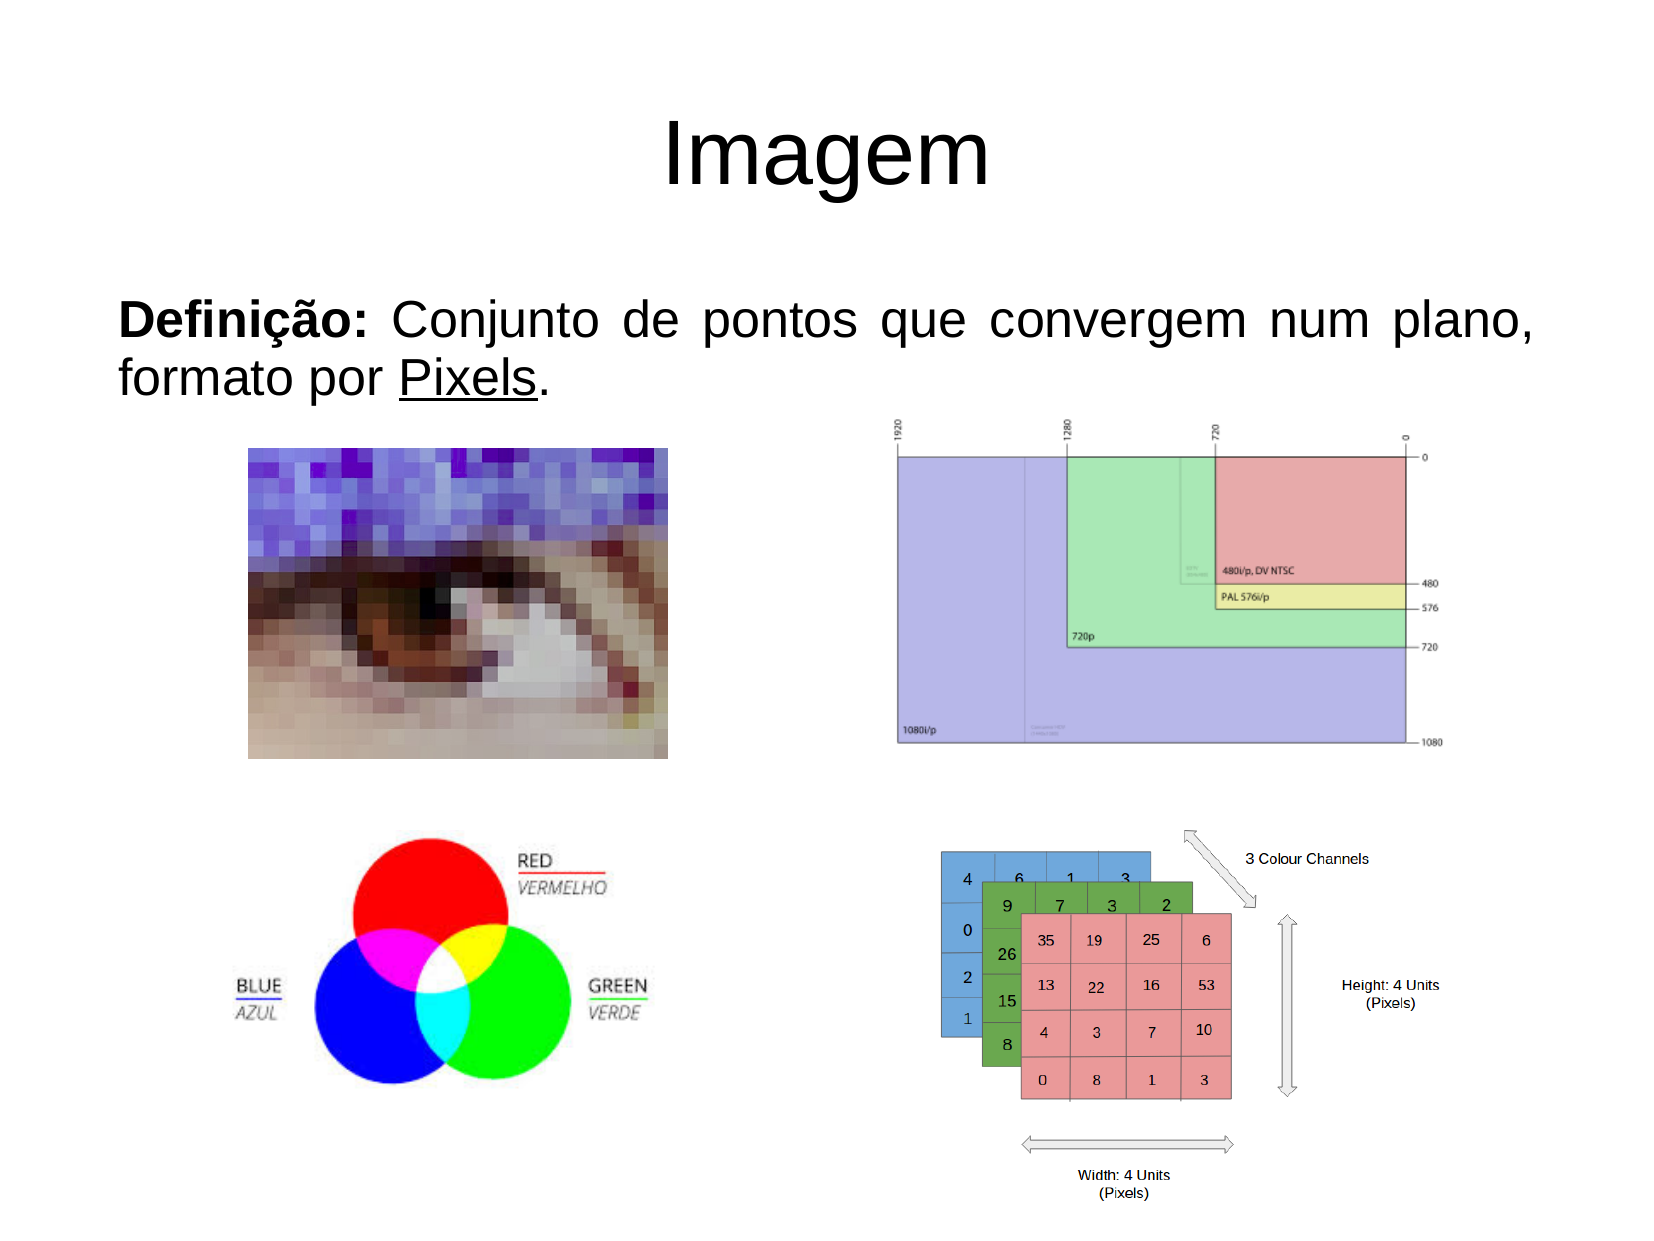

# Imagem
Definição: Conjunto de pontos que convergem num plano, formato por Pixels.